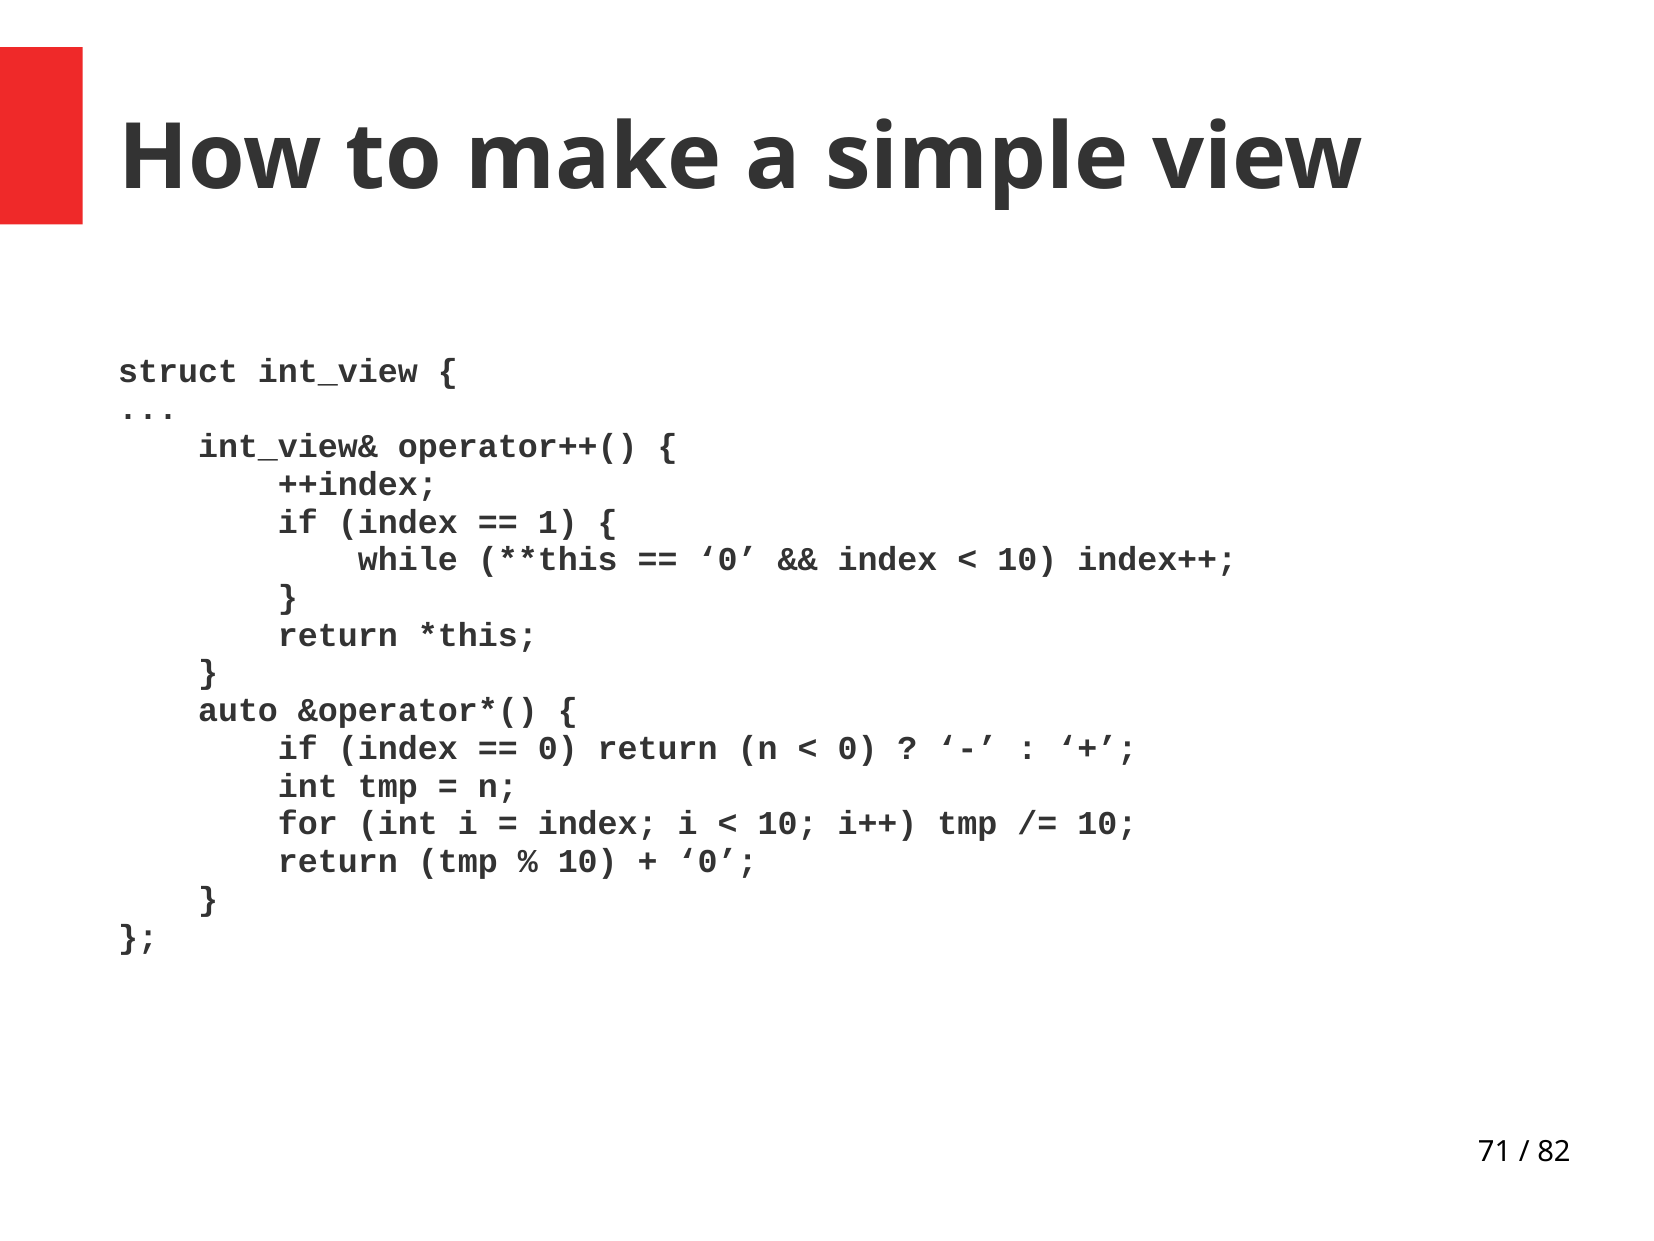

# How to make a simple view
struct int_view {
...
 int_view& operator++() {
 ++index;
 if (index == 1) {
 while (**this == ‘0’ && index < 10) index++;
 }
 return *this;
 }
 auto &operator*() {
 if (index == 0) return (n < 0) ? ‘-’ : ‘+’;
 int tmp = n;
 for (int i = index; i < 10; i++) tmp /= 10;
 return (tmp % 10) + ‘0’;
 }
};
71